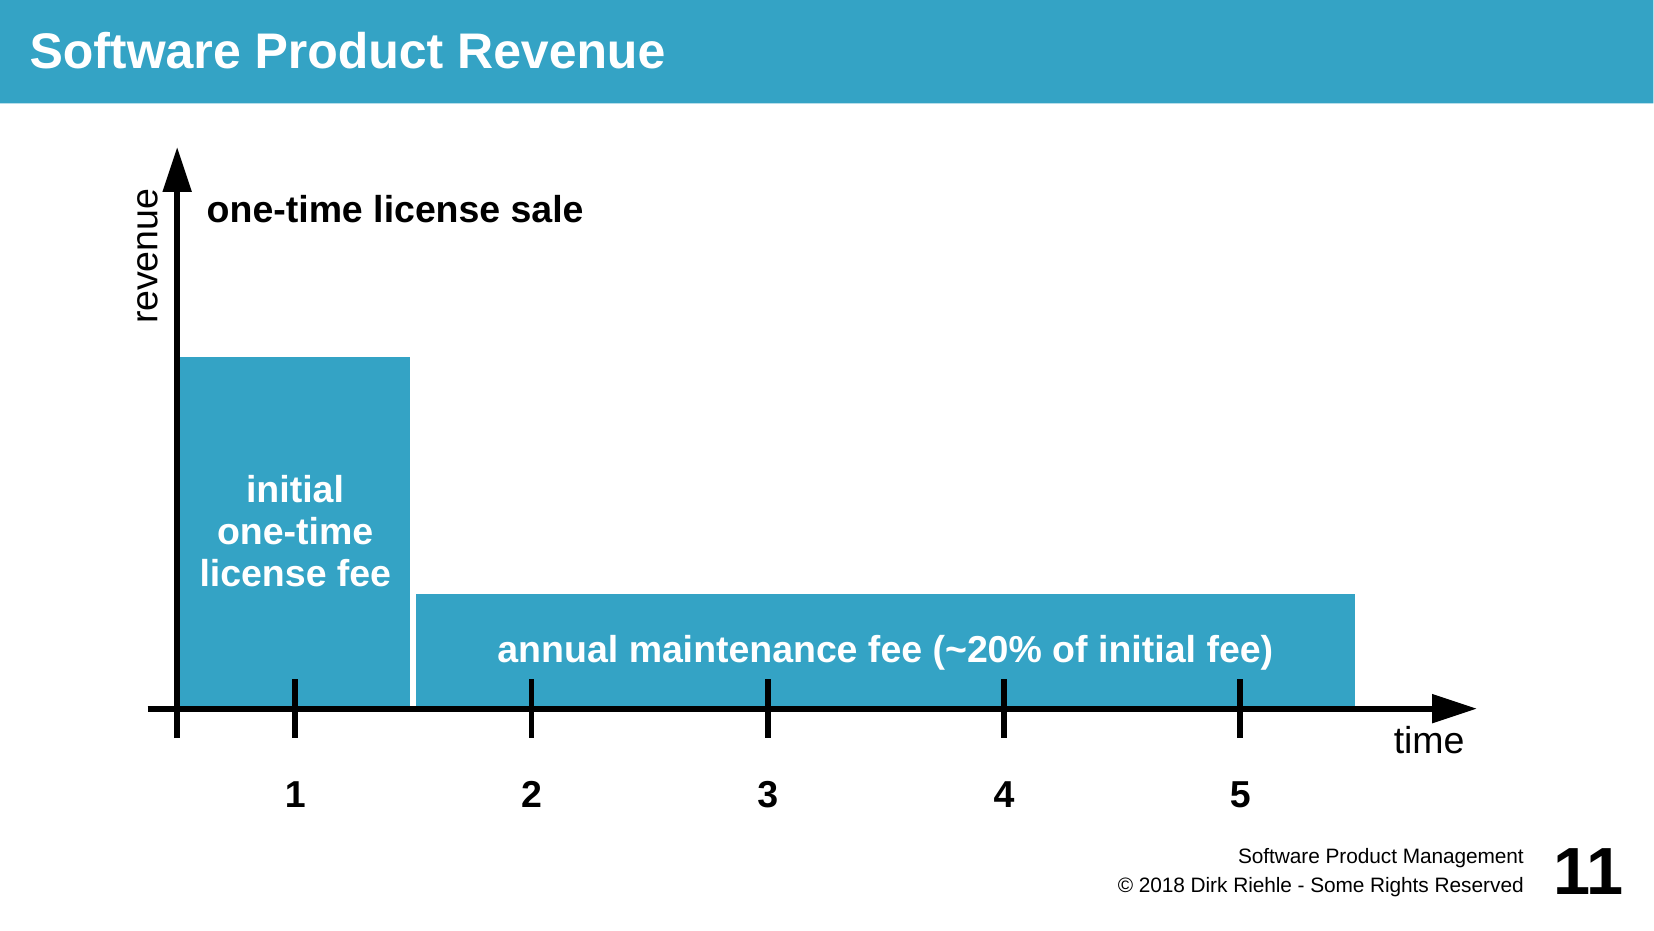

# Software Product Revenue
one-time license sale
revenue
initial
one-time
license fee
annual maintenance fee (~20% of initial fee)
1
2
3
4
5
time
Software Product Management
11
© 2018 Dirk Riehle - Some Rights Reserved